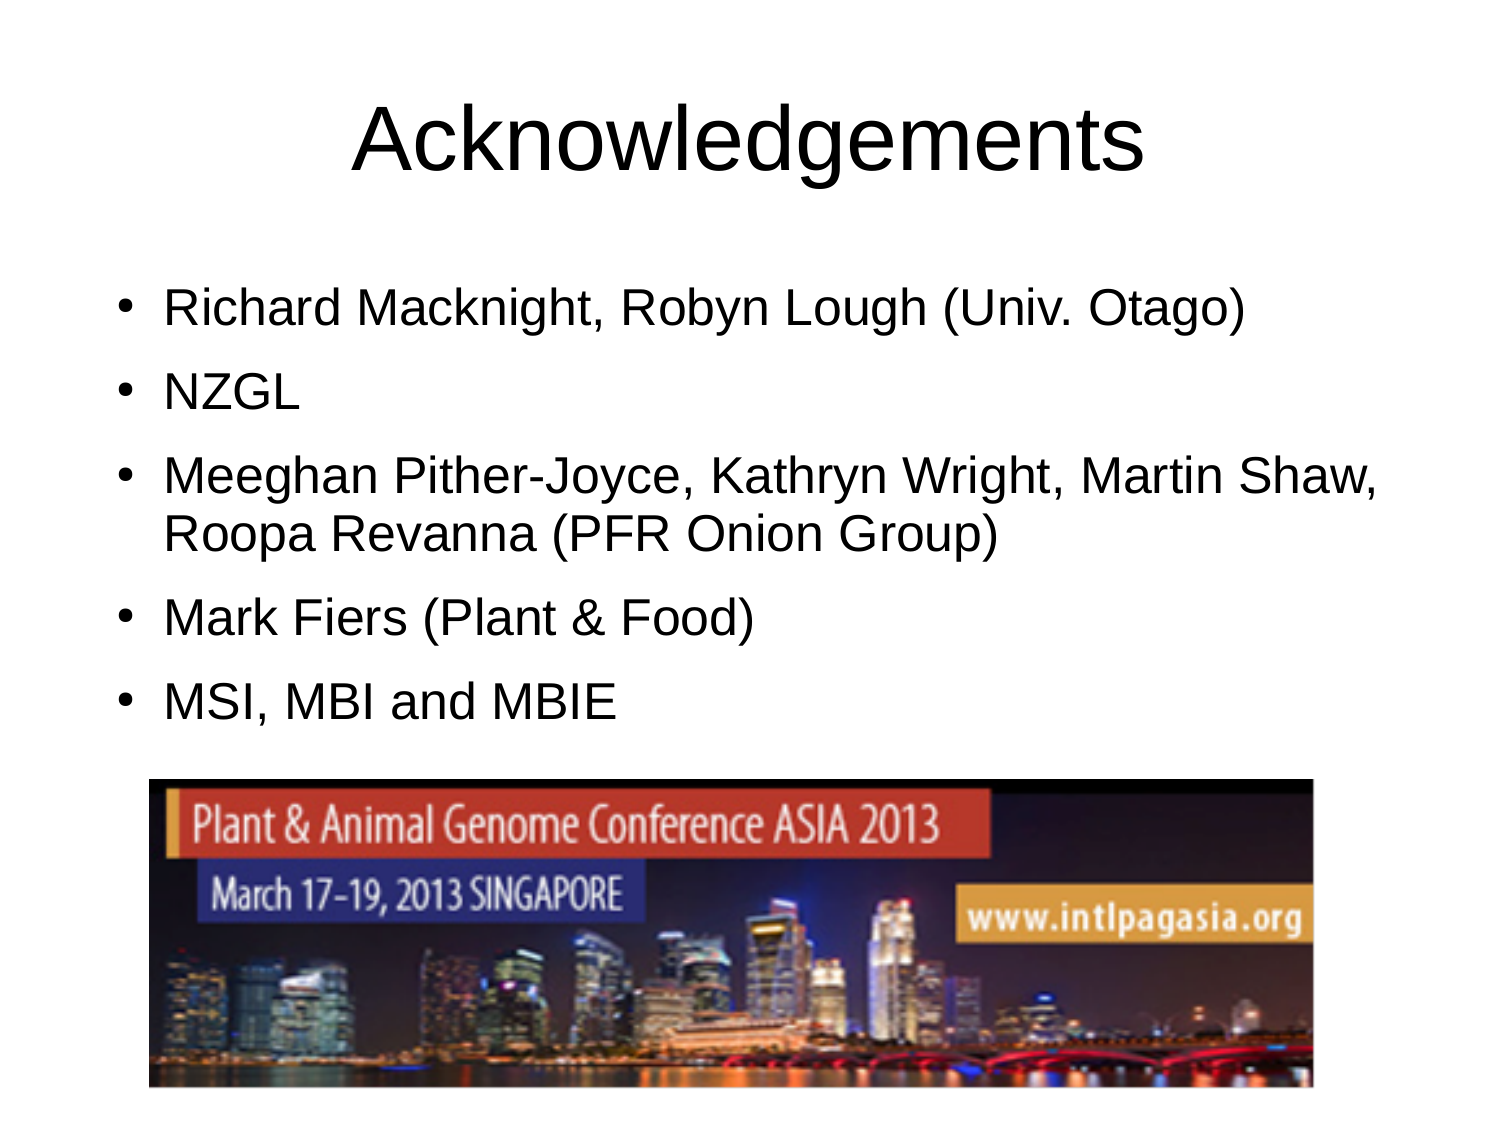

# Acknowledgements
Richard Macknight, Robyn Lough (Univ. Otago)
NZGL
Meeghan Pither-Joyce, Kathryn Wright, Martin Shaw, Roopa Revanna (PFR Onion Group)
Mark Fiers (Plant & Food)
MSI, MBI and MBIE